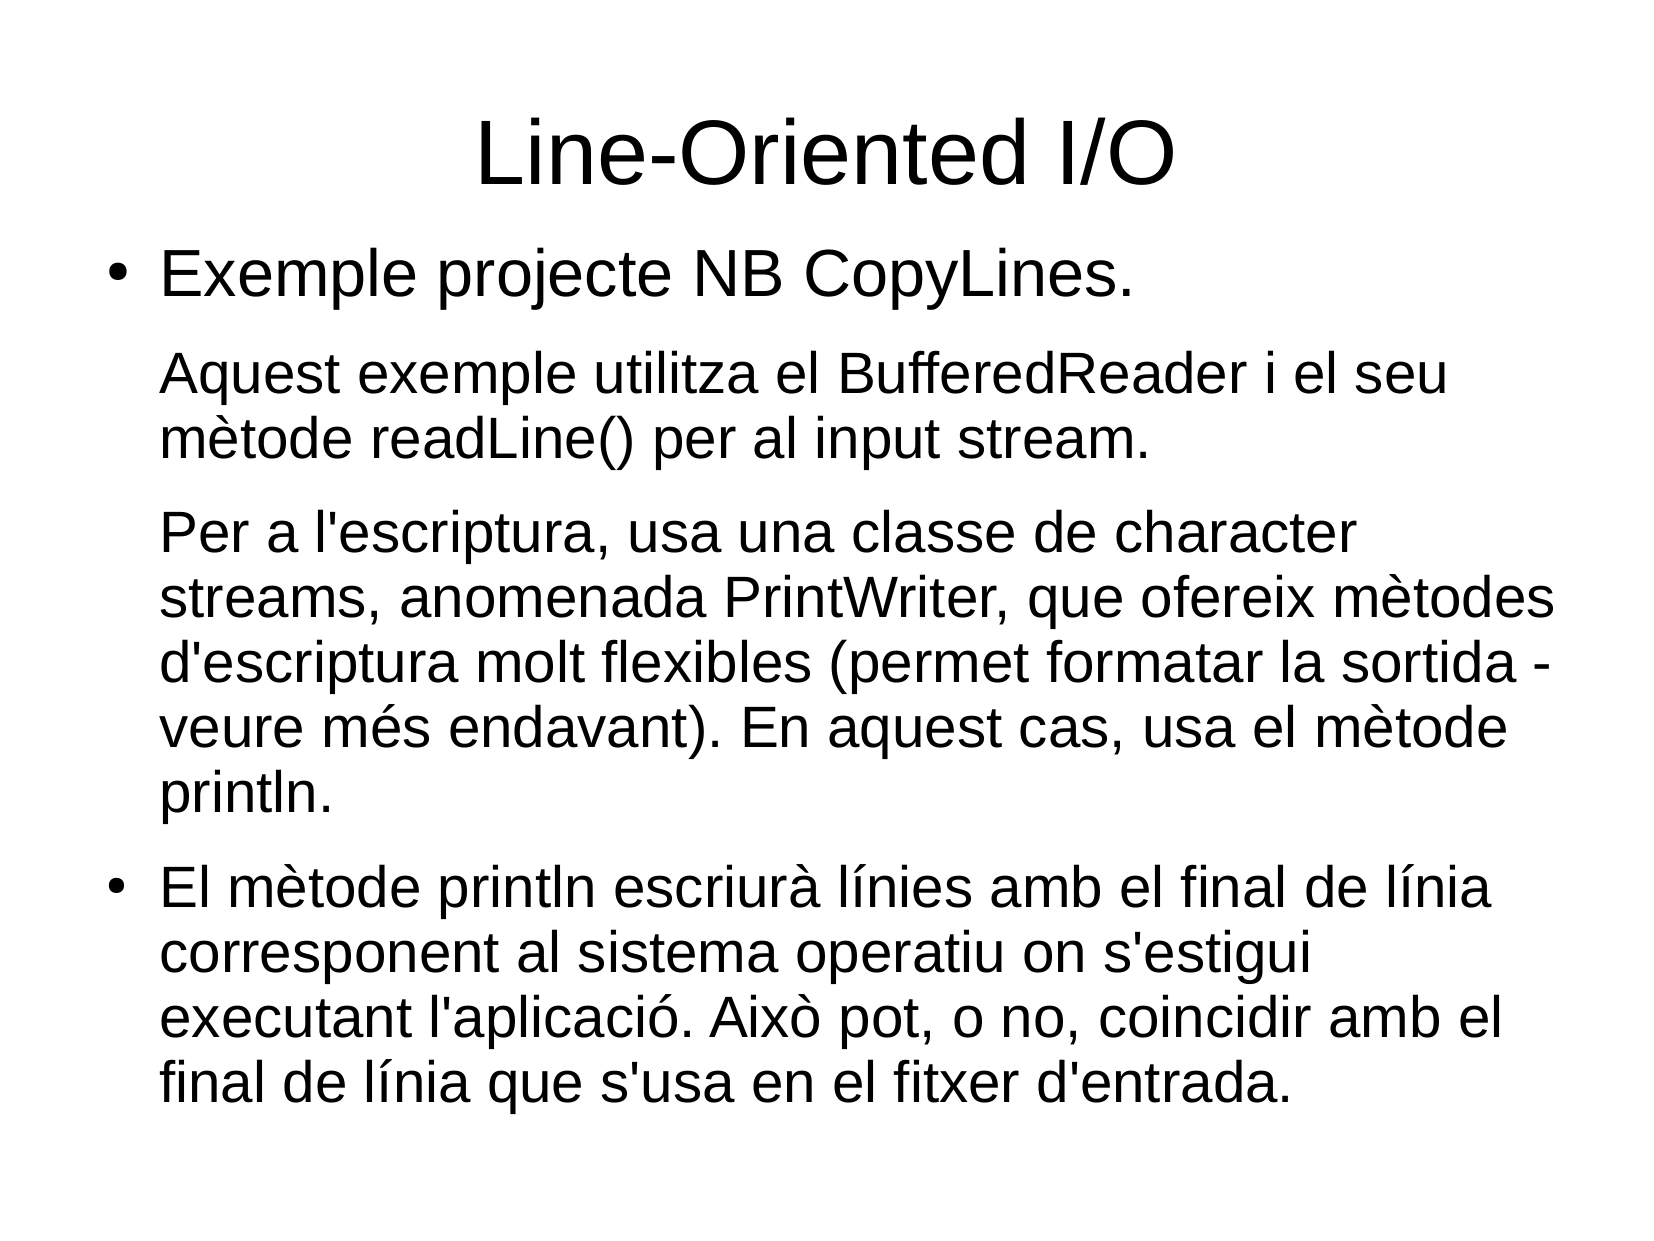

# Line-Oriented I/O
Exemple projecte NB CopyLines.
Aquest exemple utilitza el BufferedReader i el seu mètode readLine() per al input stream.
Per a l'escriptura, usa una classe de character streams, anomenada PrintWriter, que ofereix mètodes d'escriptura molt flexibles (permet formatar la sortida -veure més endavant). En aquest cas, usa el mètode println.
El mètode println escriurà línies amb el final de línia corresponent al sistema operatiu on s'estigui executant l'aplicació. Això pot, o no, coincidir amb el final de línia que s'usa en el fitxer d'entrada.